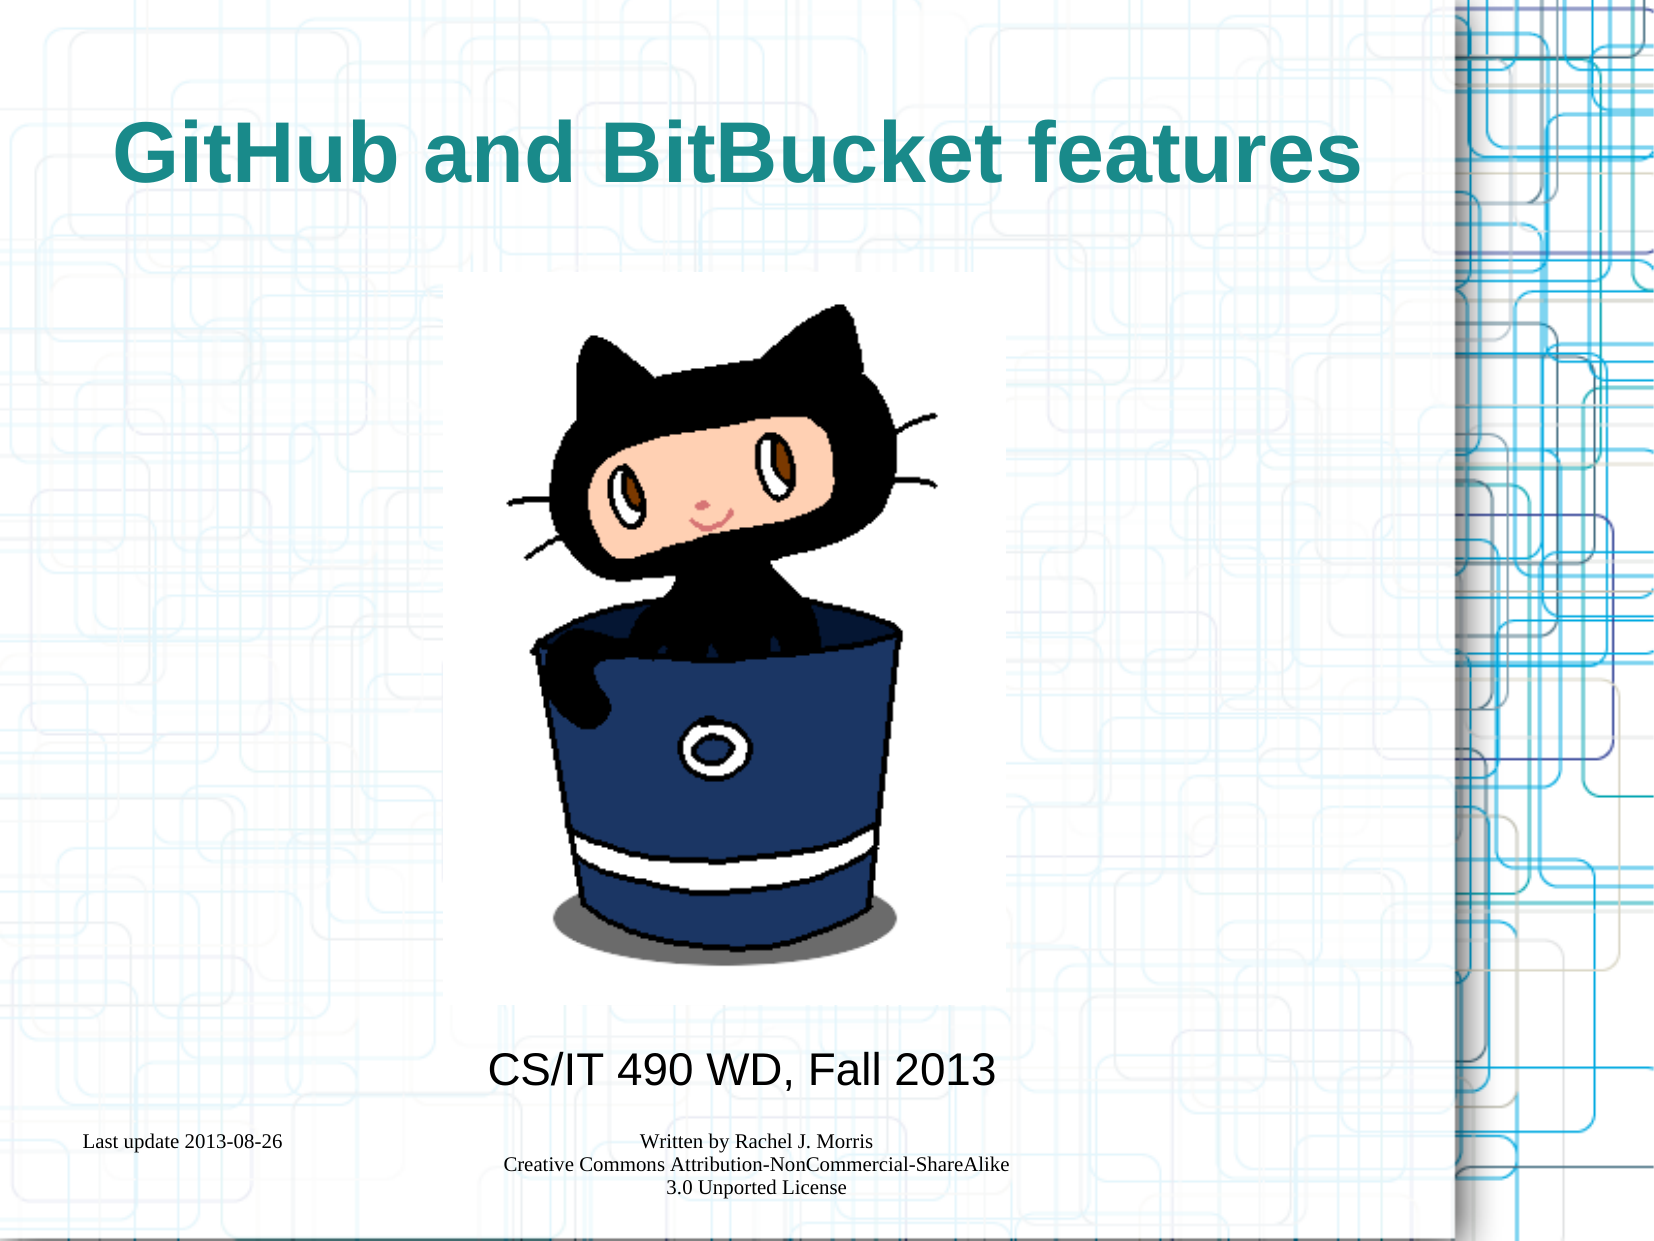

# GitHub and BitBucket features
CS/IT 490 WD, Fall 2013